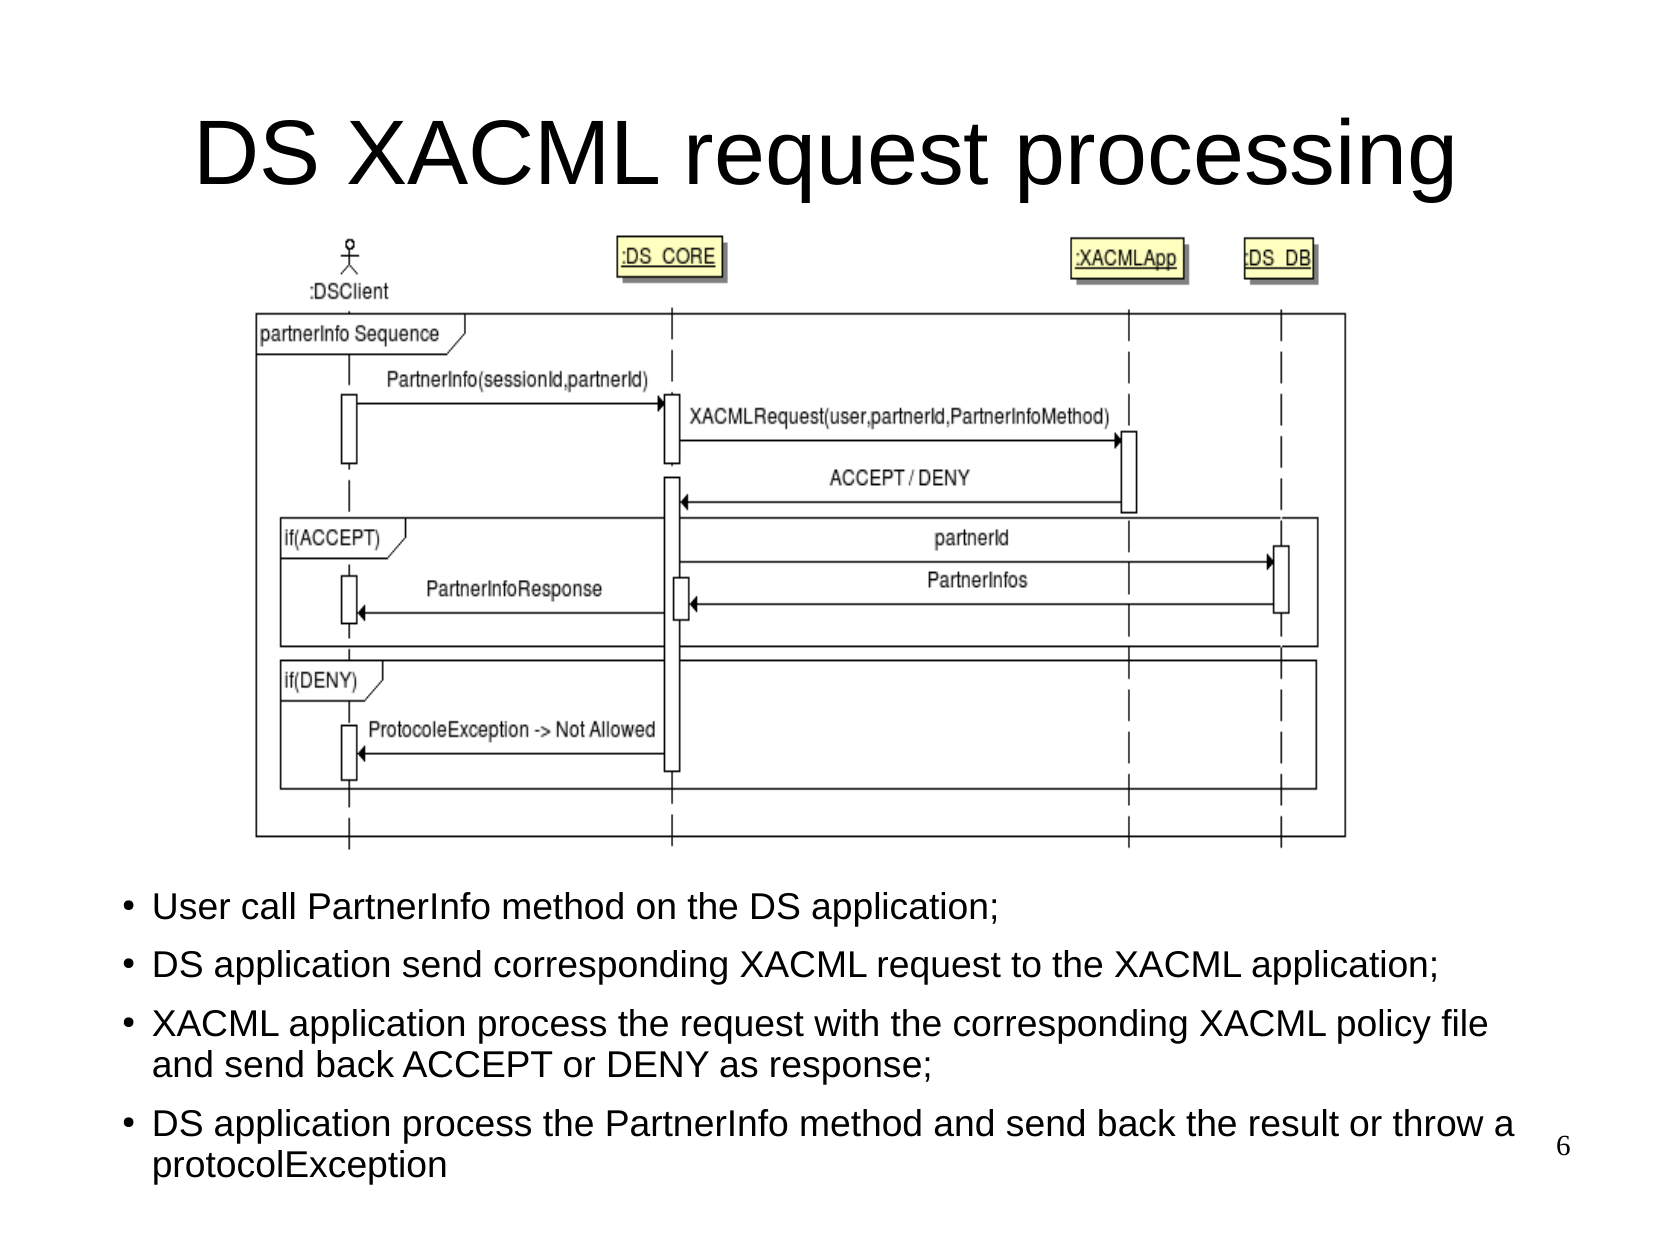

# DS XACML request processing
User call PartnerInfo method on the DS application;
DS application send corresponding XACML request to the XACML application;
XACML application process the request with the corresponding XACML policy file and send back ACCEPT or DENY as response;
DS application process the PartnerInfo method and send back the result or throw a protocolException
6